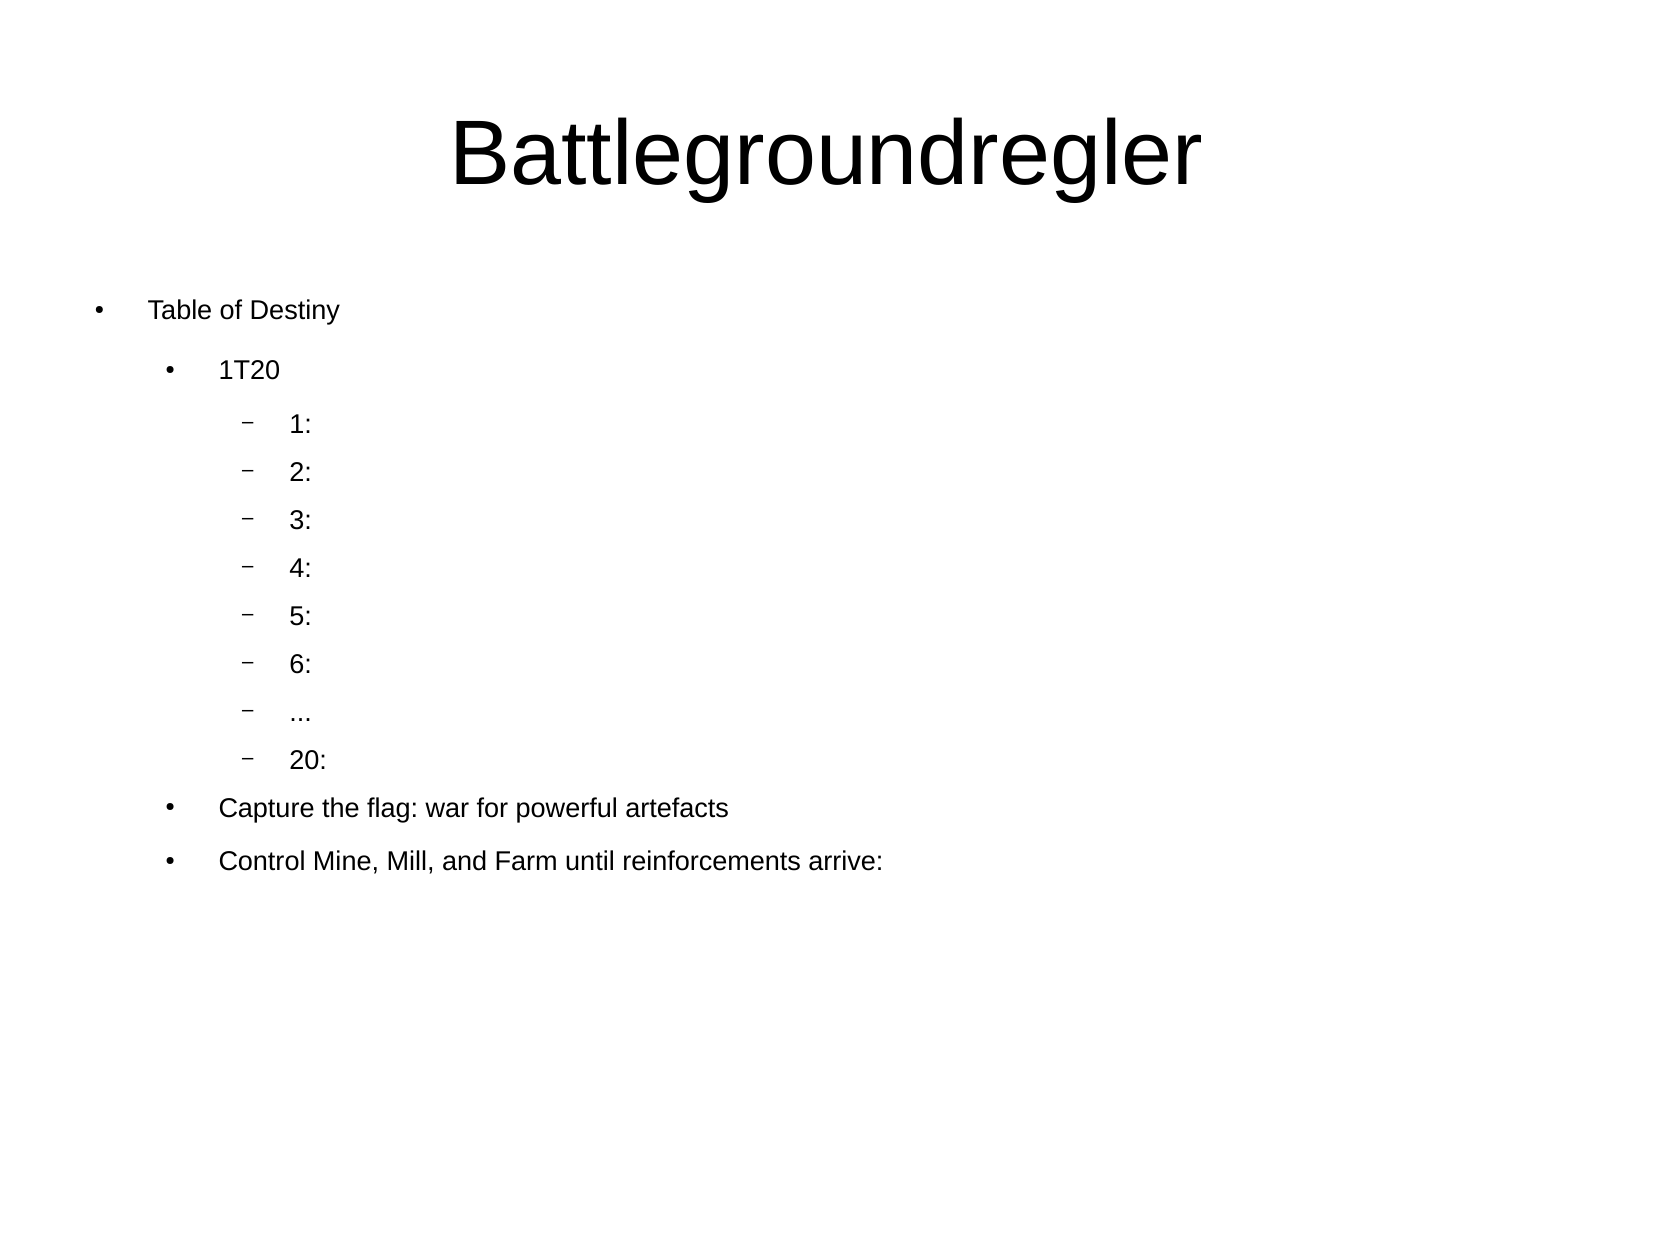

# Battlegroundregler
Table of Destiny
1T20
1:
2:
3:
4:
5:
6:
...
20:
Capture the flag: war for powerful artefacts
Control Mine, Mill, and Farm until reinforcements arrive: